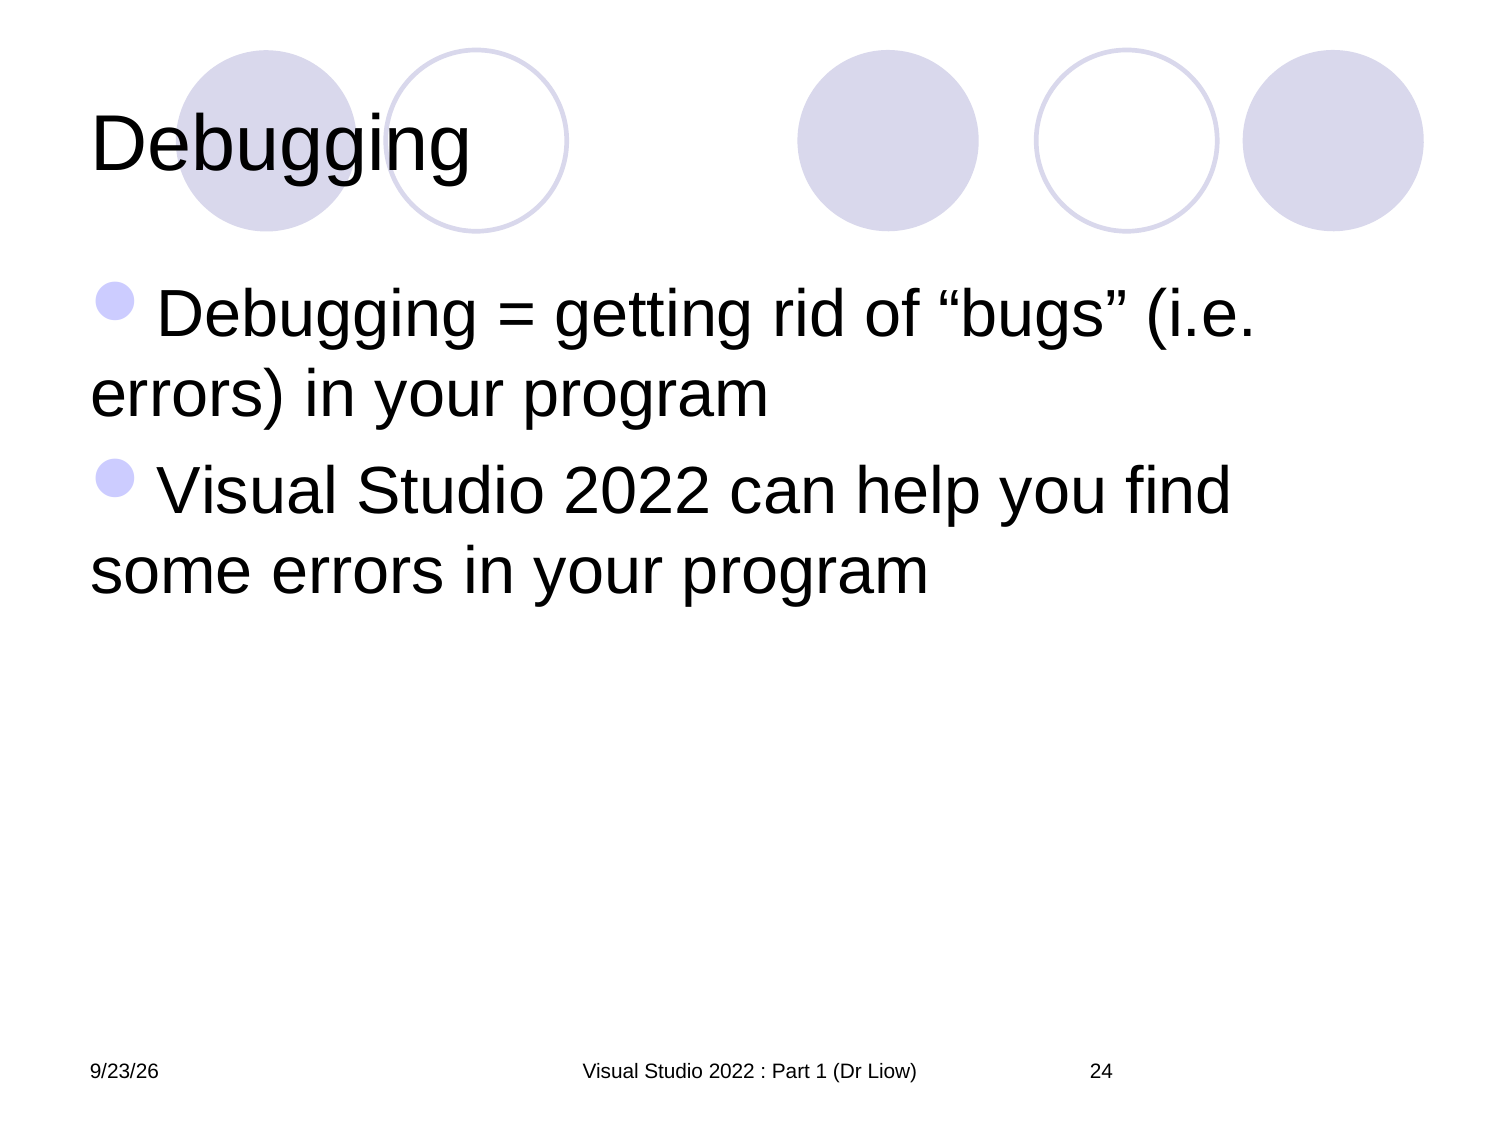

# Debugging
Debugging = getting rid of “bugs” (i.e. errors) in your program
Visual Studio 2022 can help you find some errors in your program
Visual Studio 2022 : Part 1 (Dr Liow)